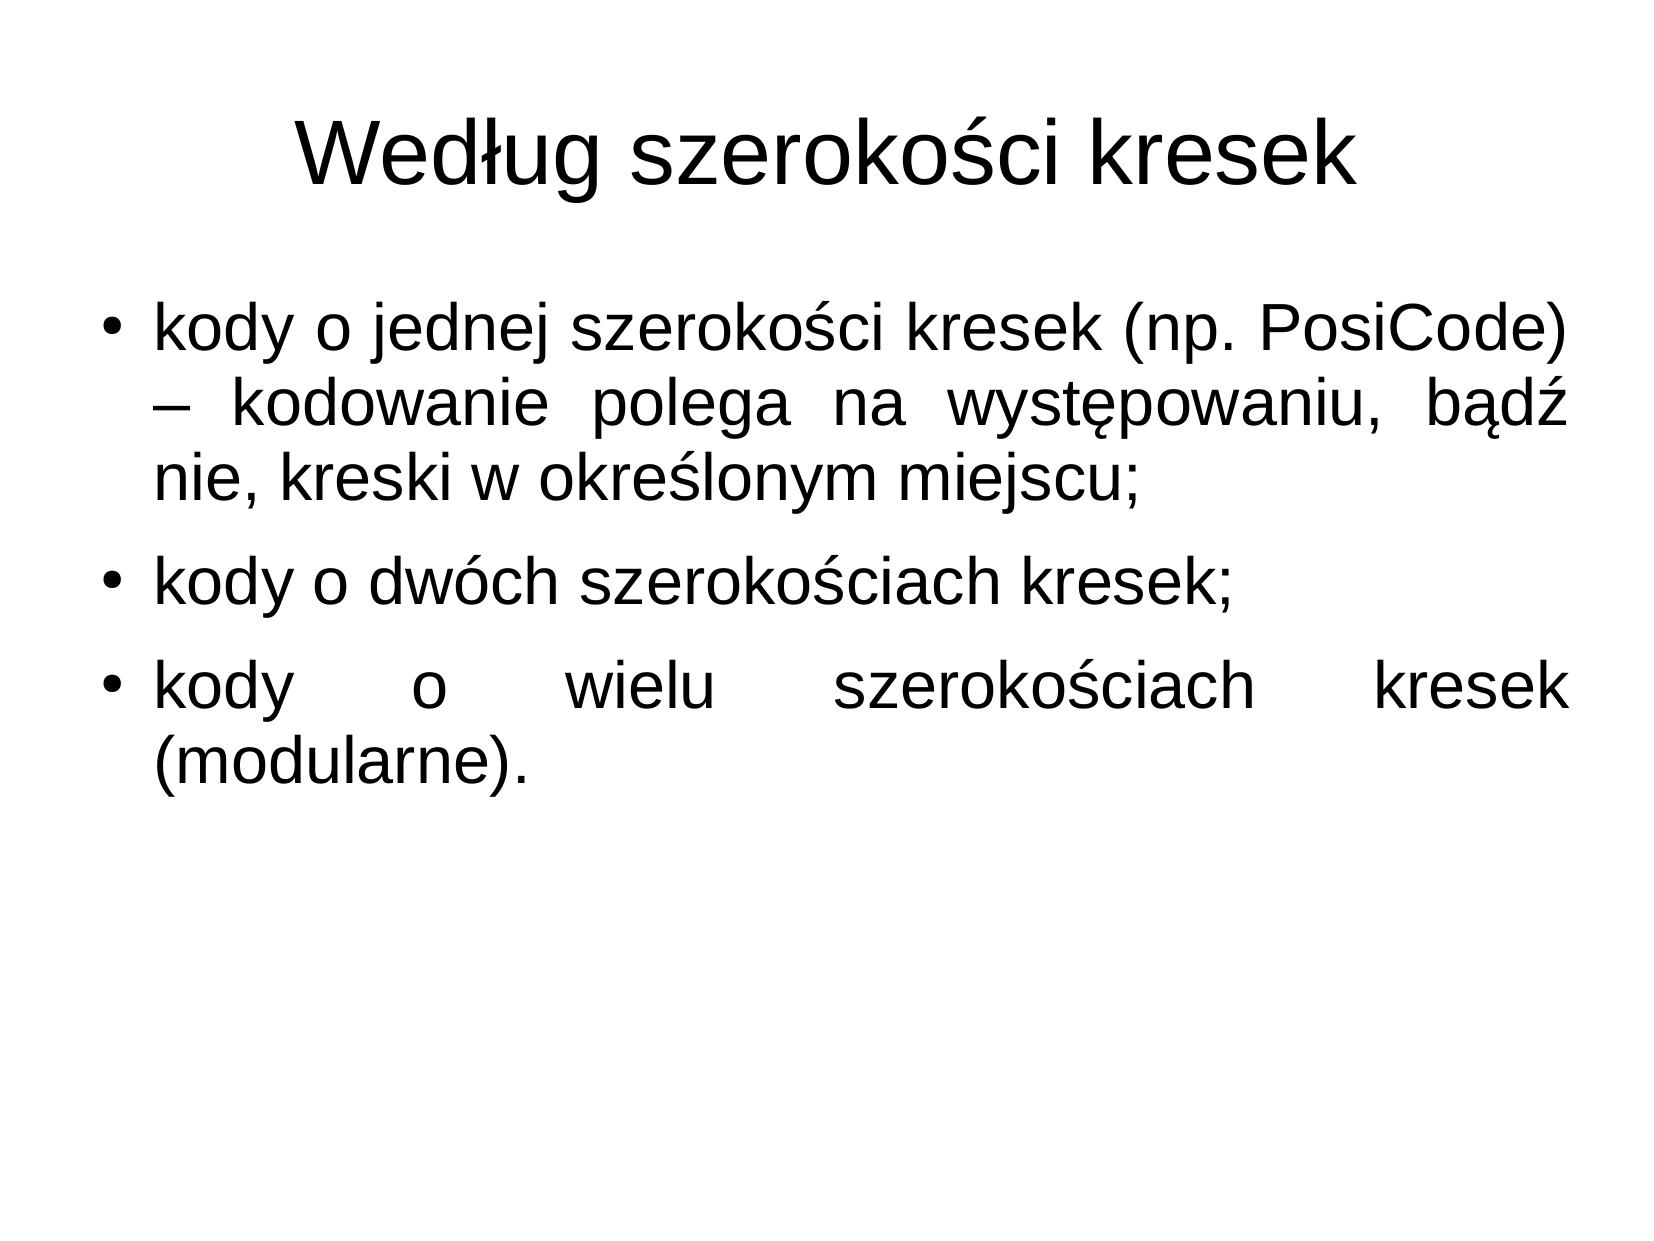

# Według szerokości kresek
kody o jednej szerokości kresek (np. PosiCode) – kodowanie polega na występowaniu, bądź nie, kreski w określonym miejscu;
kody o dwóch szerokościach kresek;
kody o wielu szerokościach kresek (modularne).